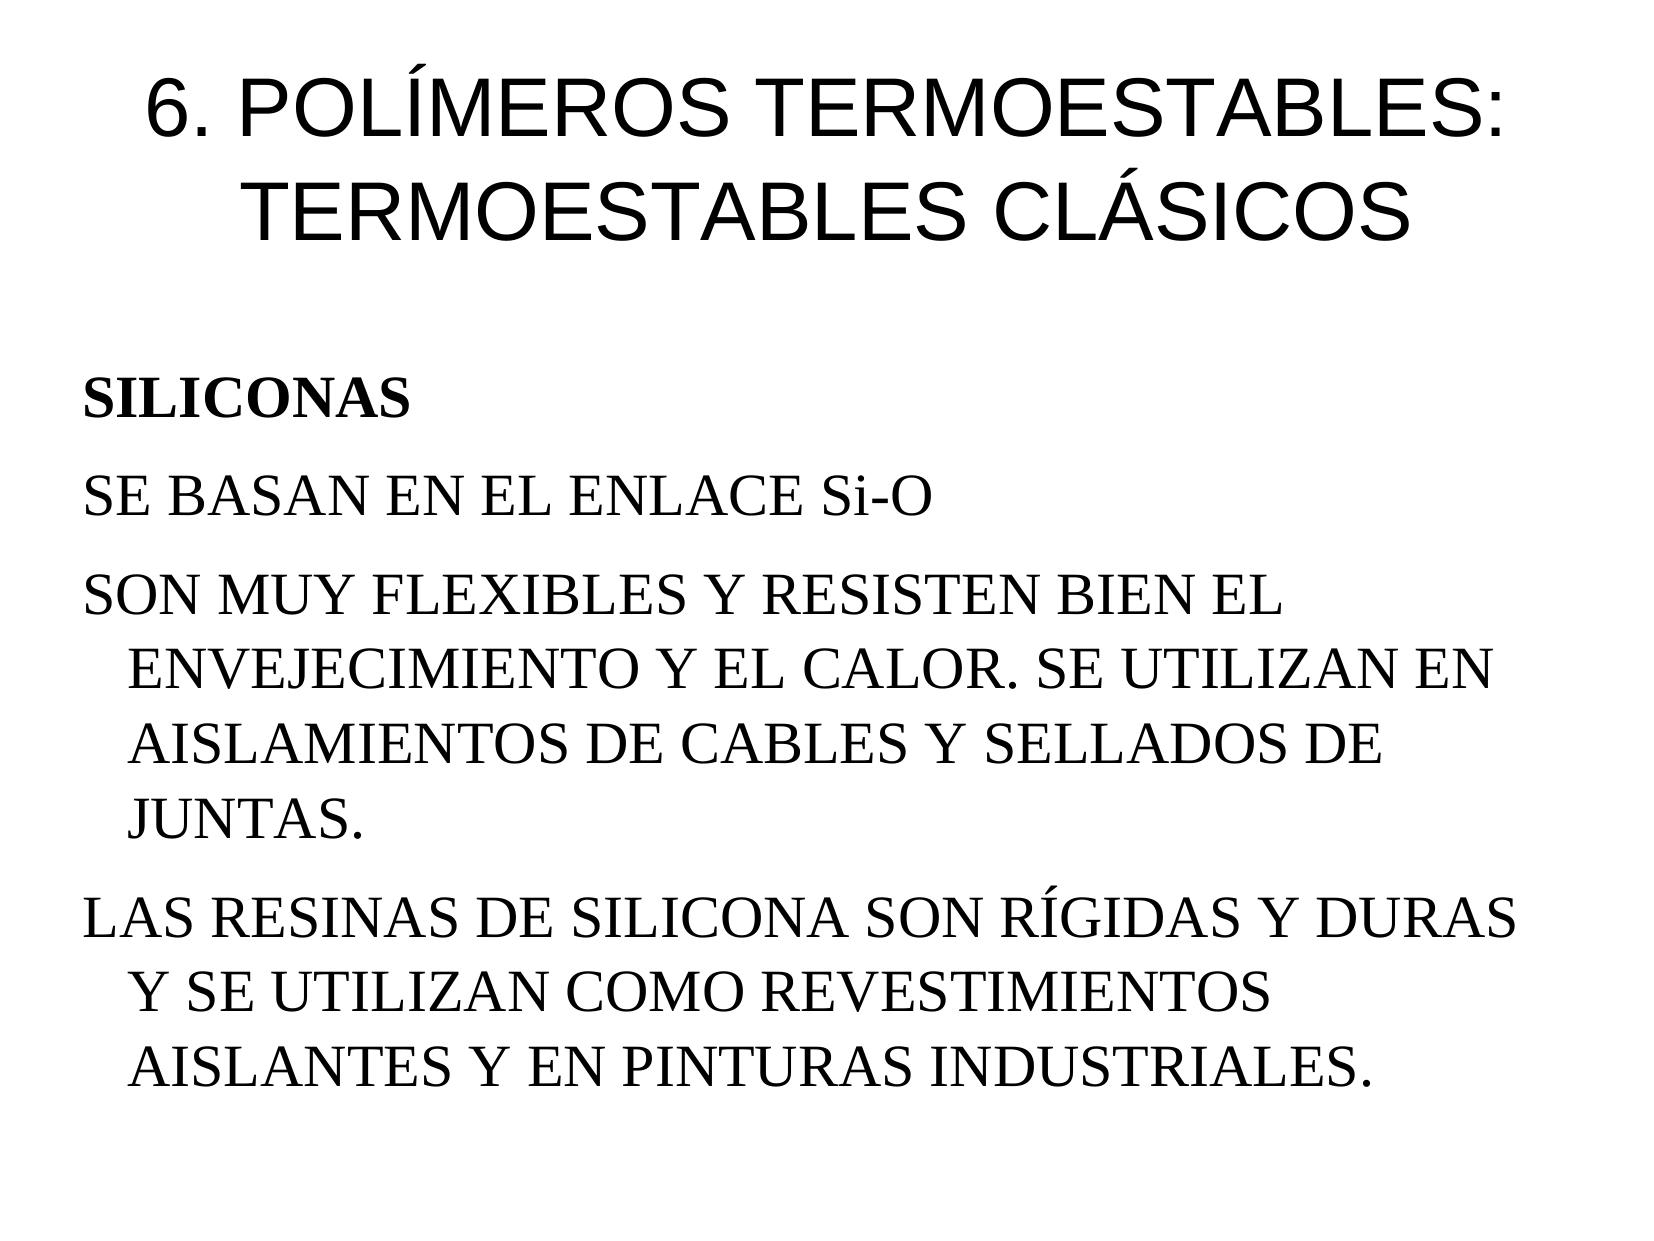

# 6. POLÍMEROS TERMOESTABLES: TERMOESTABLES CLÁSICOS
SILICONAS
SE BASAN EN EL ENLACE Si-O
SON MUY FLEXIBLES Y RESISTEN BIEN EL ENVEJECIMIENTO Y EL CALOR. SE UTILIZAN EN AISLAMIENTOS DE CABLES Y SELLADOS DE JUNTAS.
LAS RESINAS DE SILICONA SON RÍGIDAS Y DURAS Y SE UTILIZAN COMO REVESTIMIENTOS AISLANTES Y EN PINTURAS INDUSTRIALES.